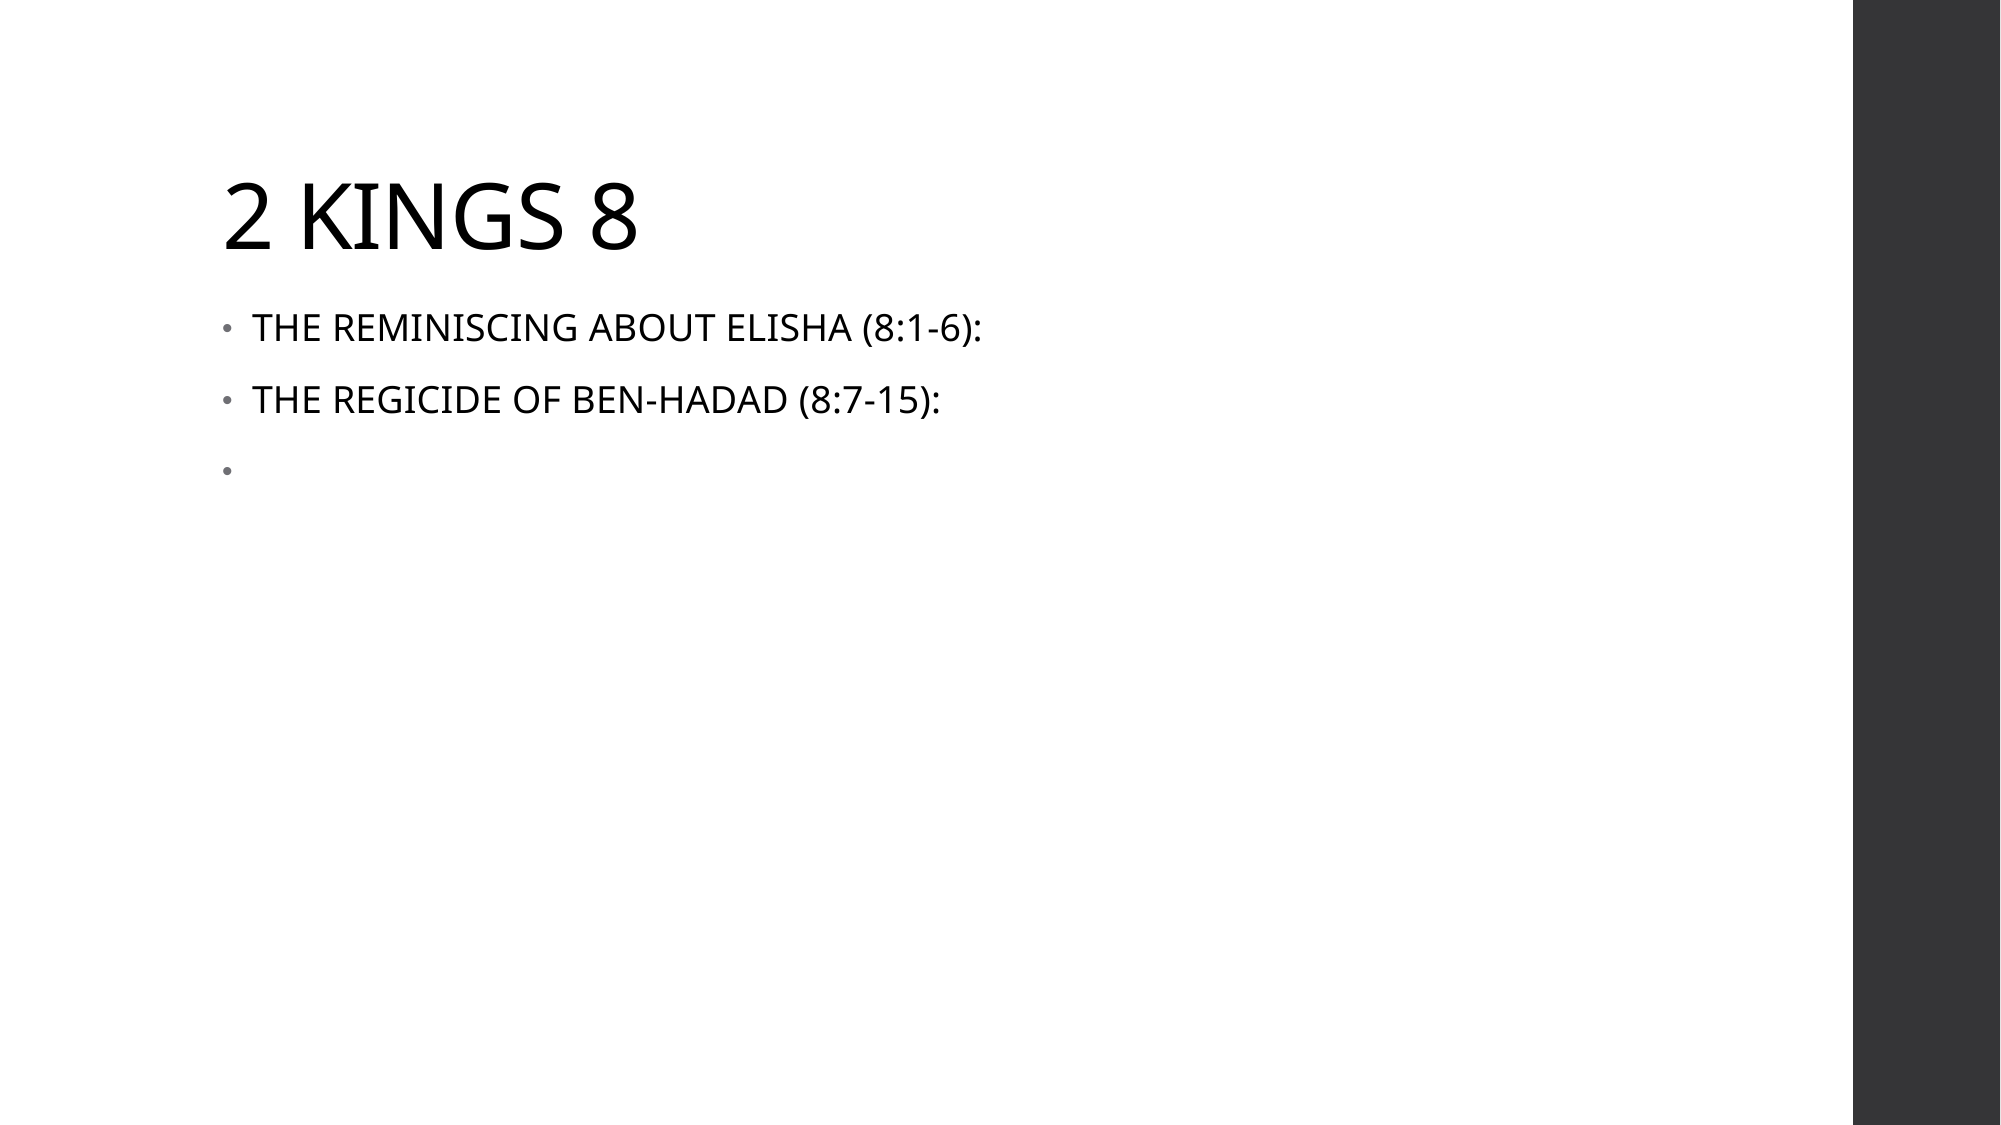

# 2 KINGS 8
THE REMINISCING ABOUT ELISHA (8:1-6):
THE REGICIDE OF BEN-HADAD (8:7-15):